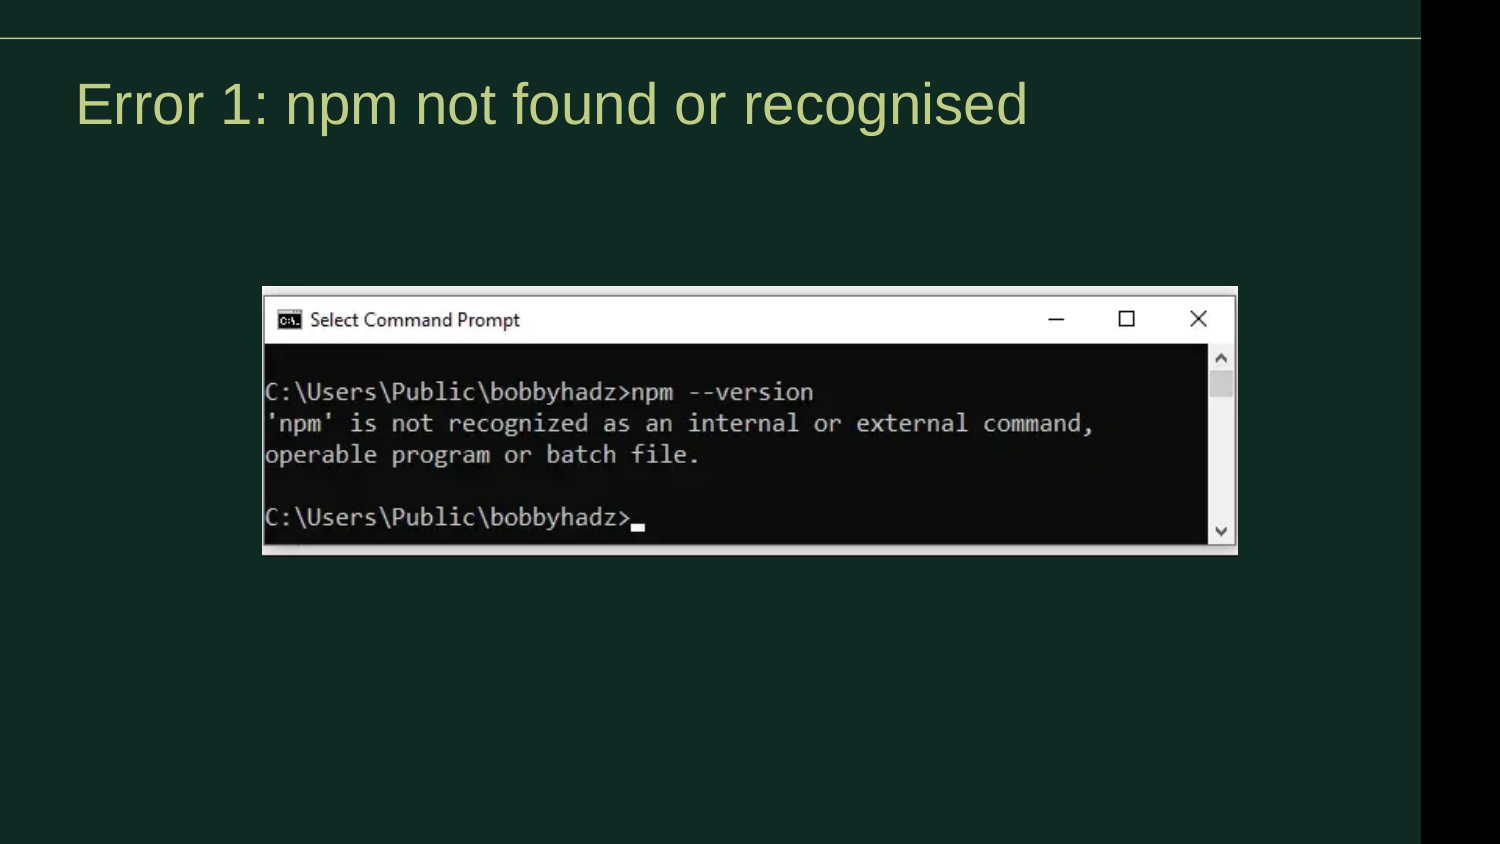

# Error 1: npm not found or recognised